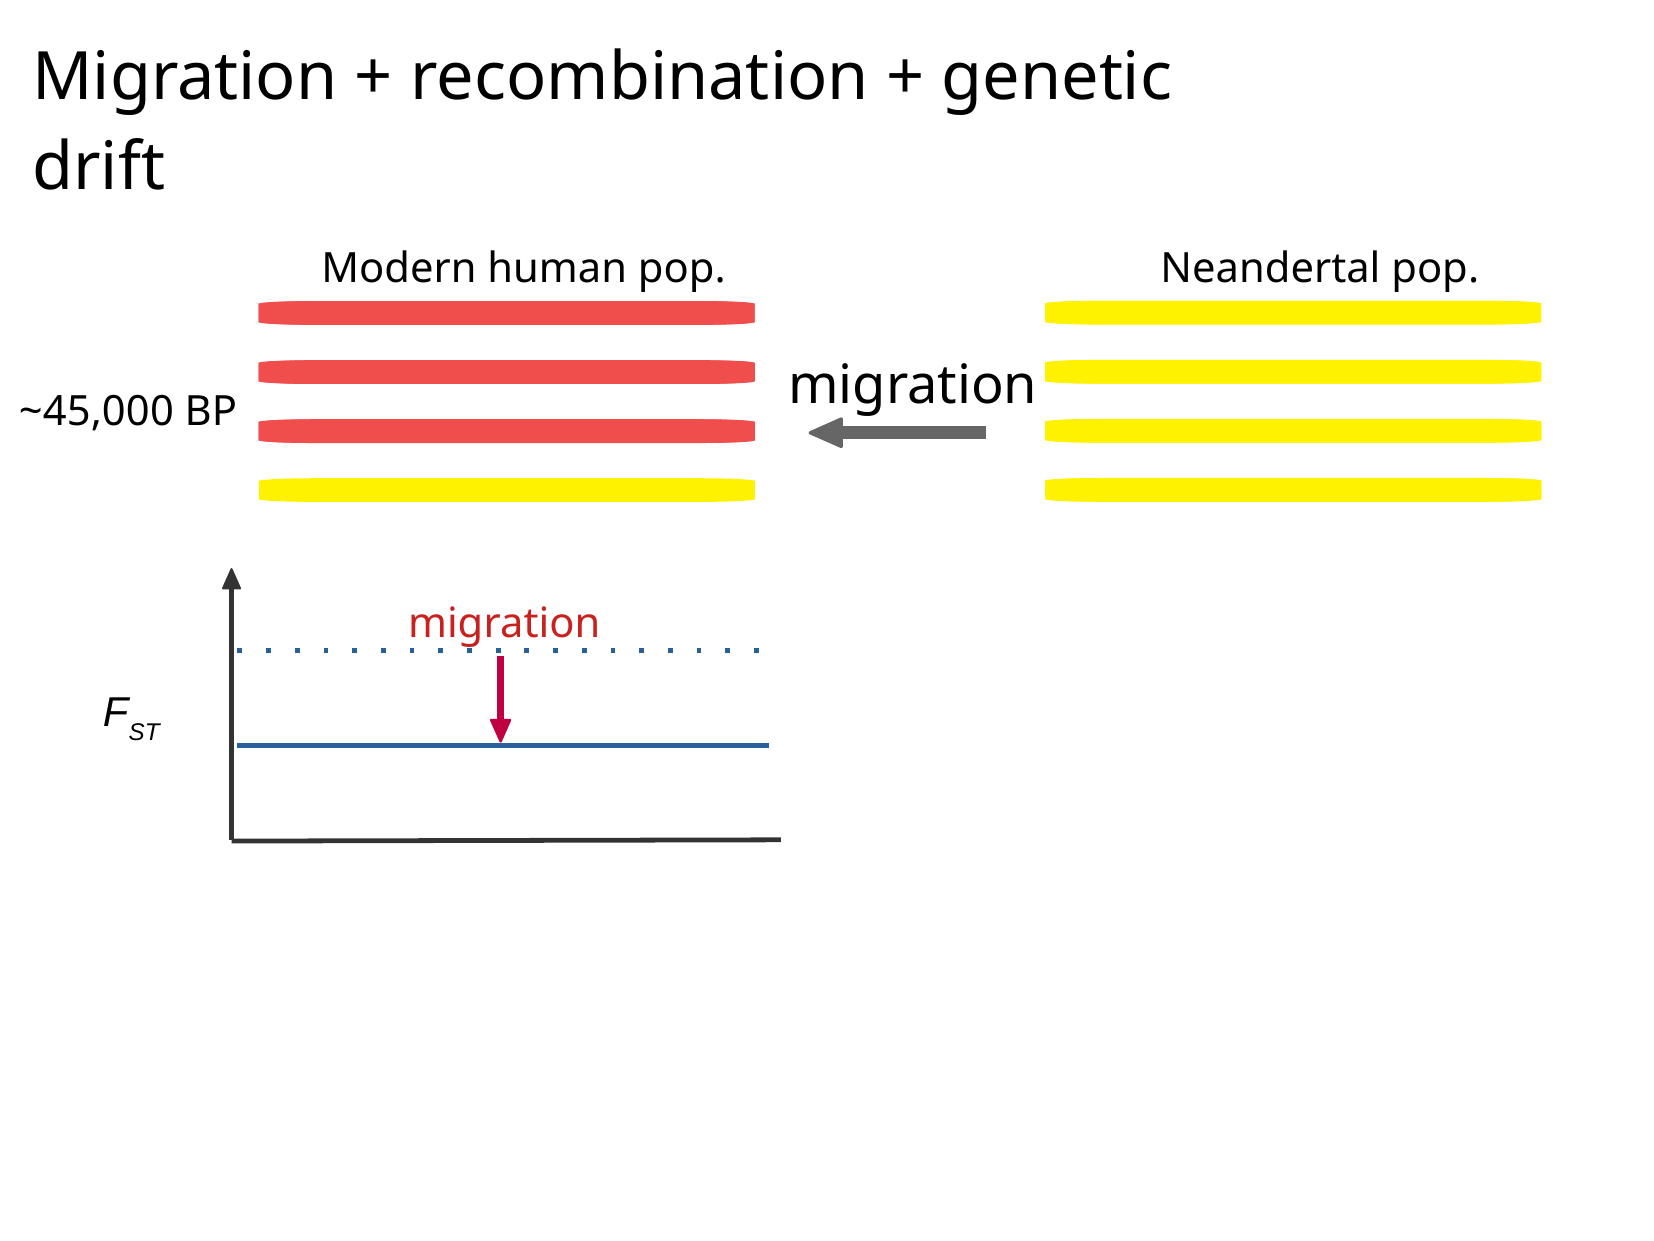

Migration + recombination + genetic drift
Modern human pop.
Neandertal pop.
migration
~45,000 BP
migration
FST